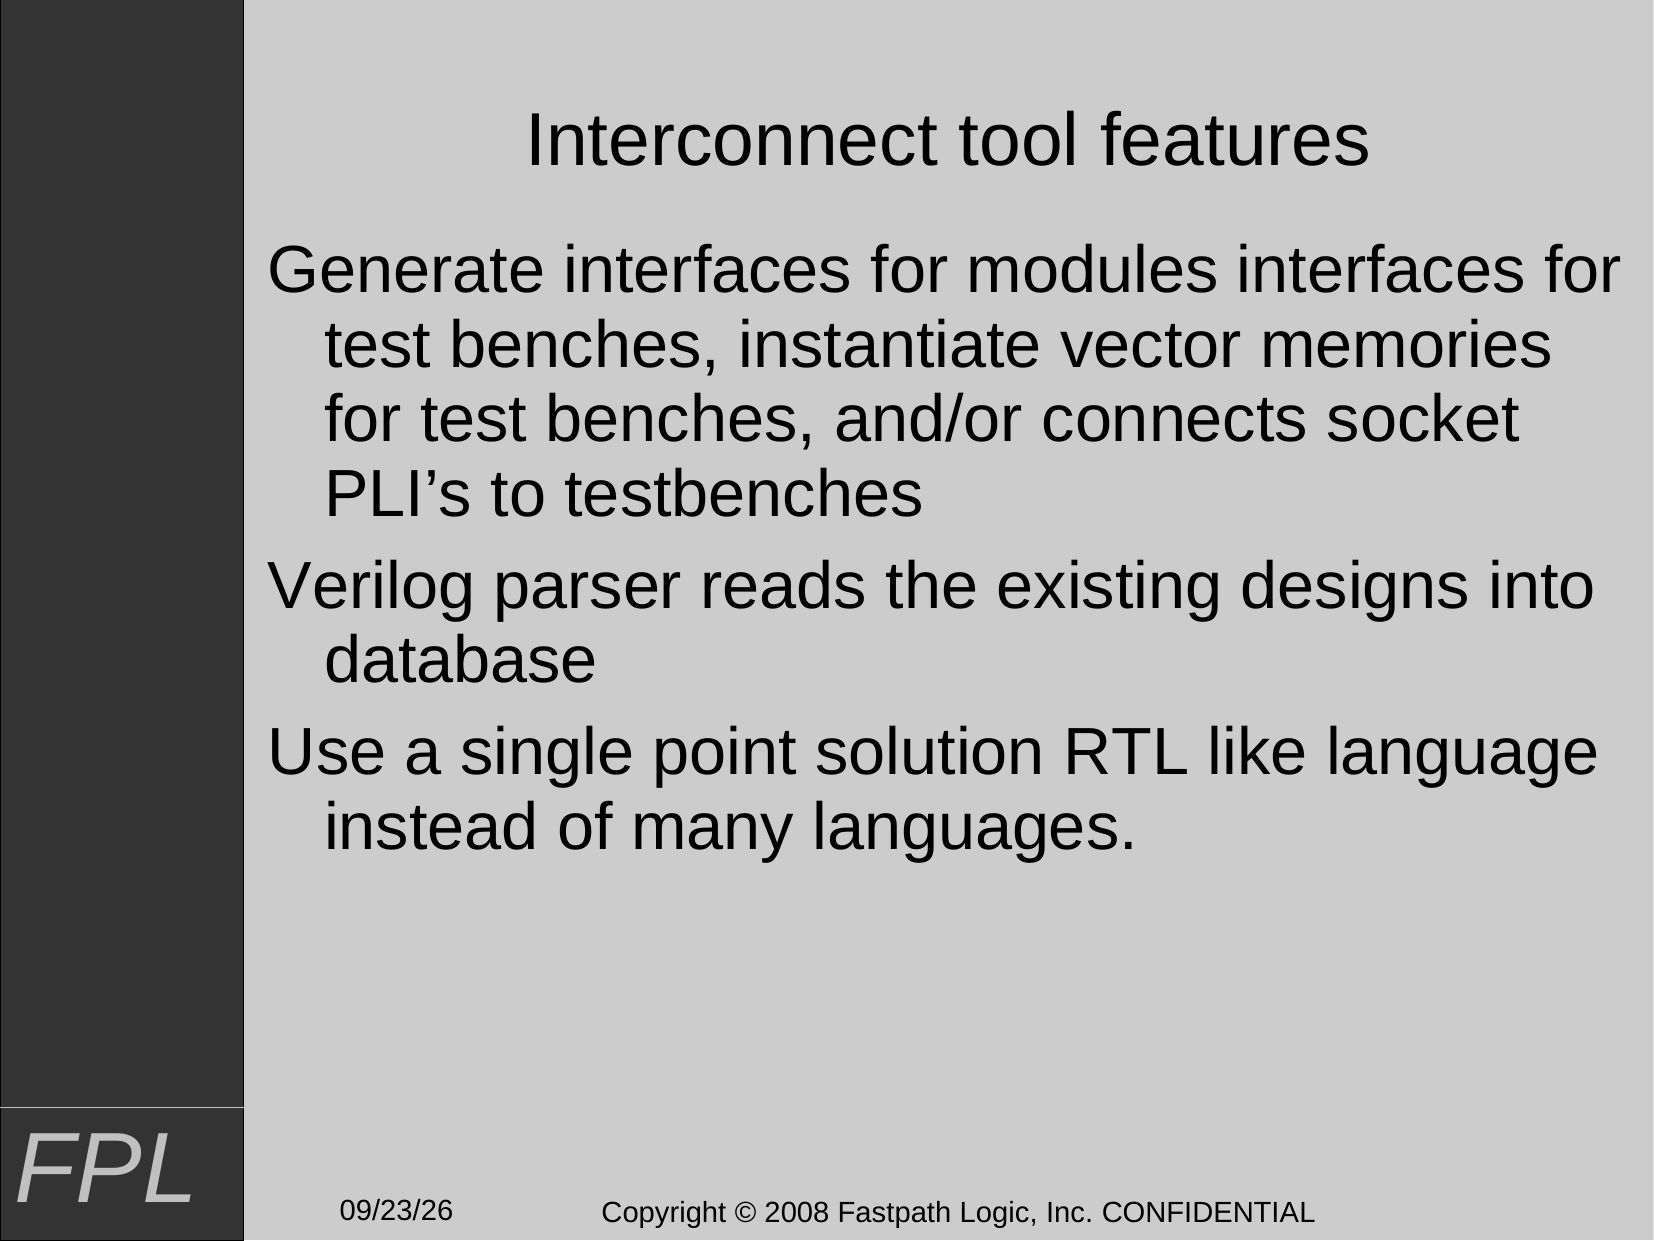

# Interconnect tool features
Generate interfaces for modules interfaces for test benches, instantiate vector memories for test benches, and/or connects socket PLI’s to testbenches
Verilog parser reads the existing designs into database
Use a single point solution RTL like language instead of many languages.
Copyright Fastpath Logic Inc. @2007